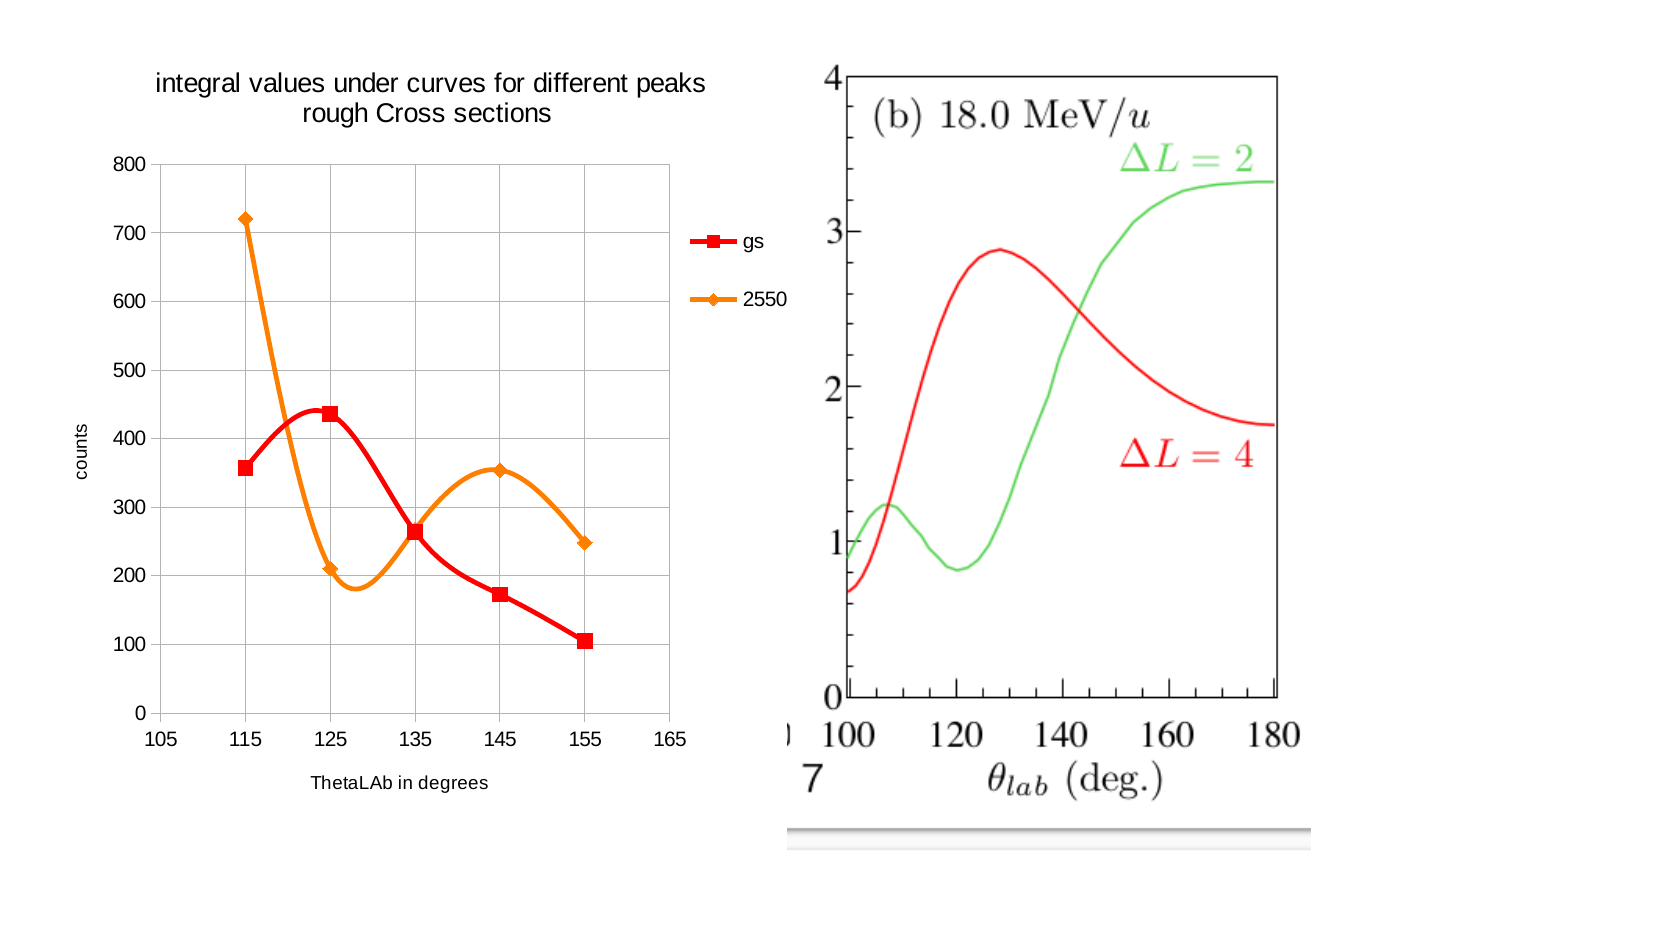

### Chart: integral values under curves for different peaks
rough Cross sections
| Category | gs | 2550 |
|---|---|---|